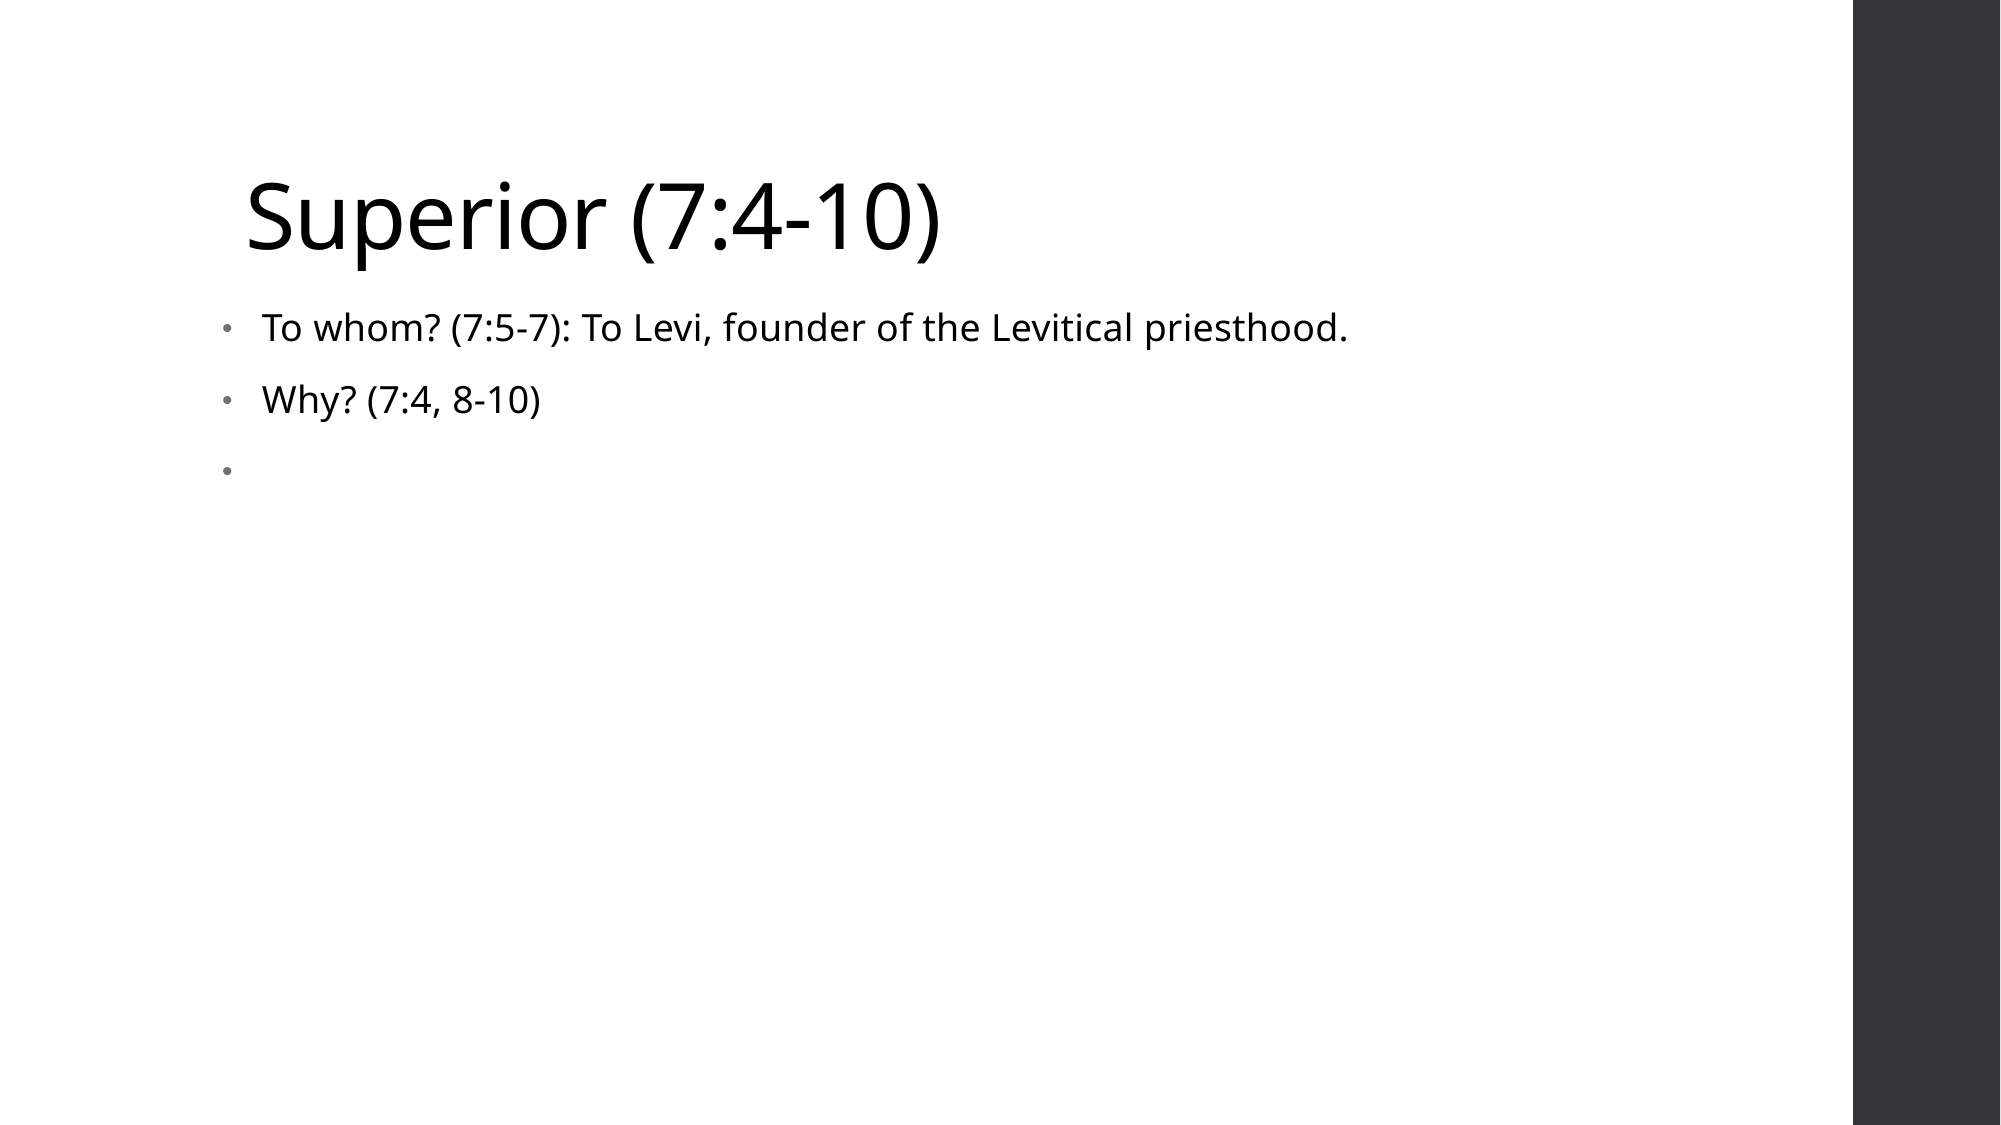

# Superior (7:4-10)
 To whom? (7:5-7): To Levi, founder of the Levitical priesthood.
 Why? (7:4, 8-10)